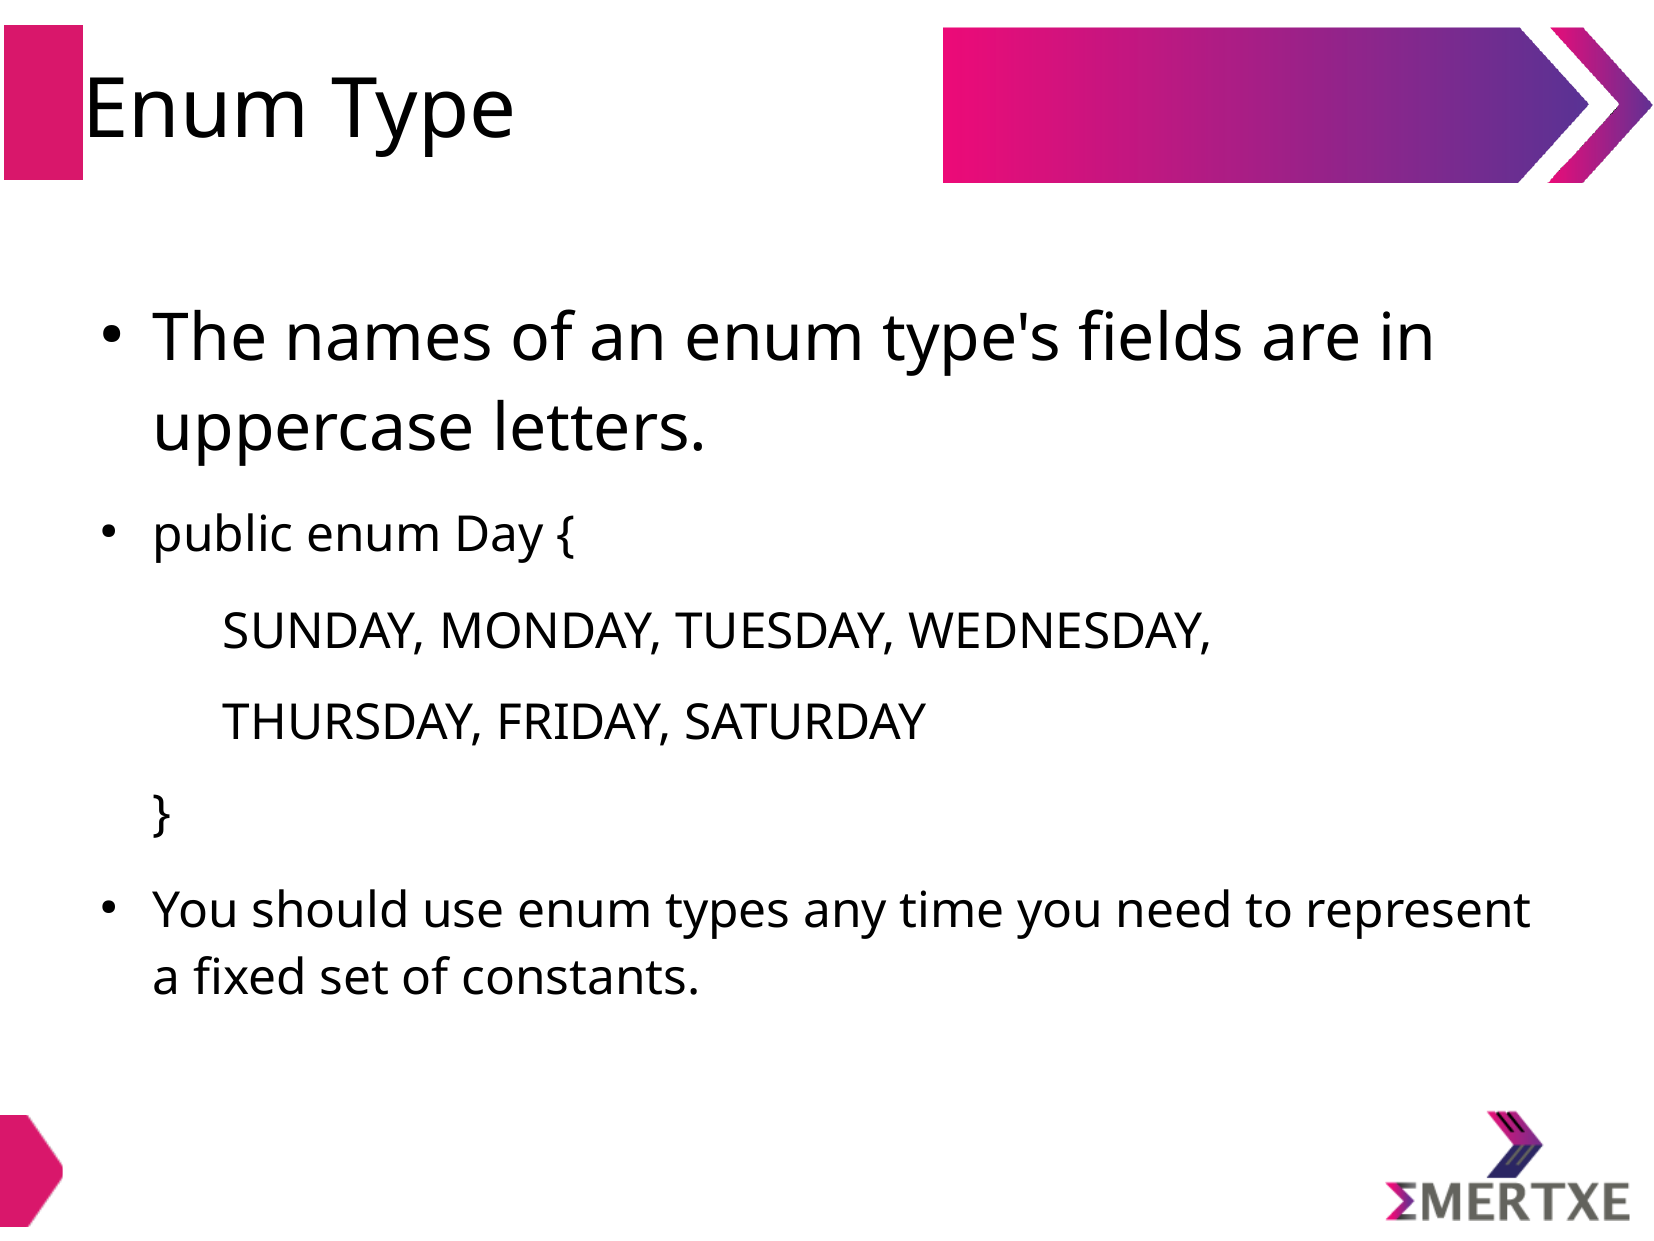

# Enum Type
The names of an enum type's fields are in uppercase letters.
public enum Day {
SUNDAY, MONDAY, TUESDAY, WEDNESDAY,
THURSDAY, FRIDAY, SATURDAY
}
You should use enum types any time you need to represent a fixed set of constants.